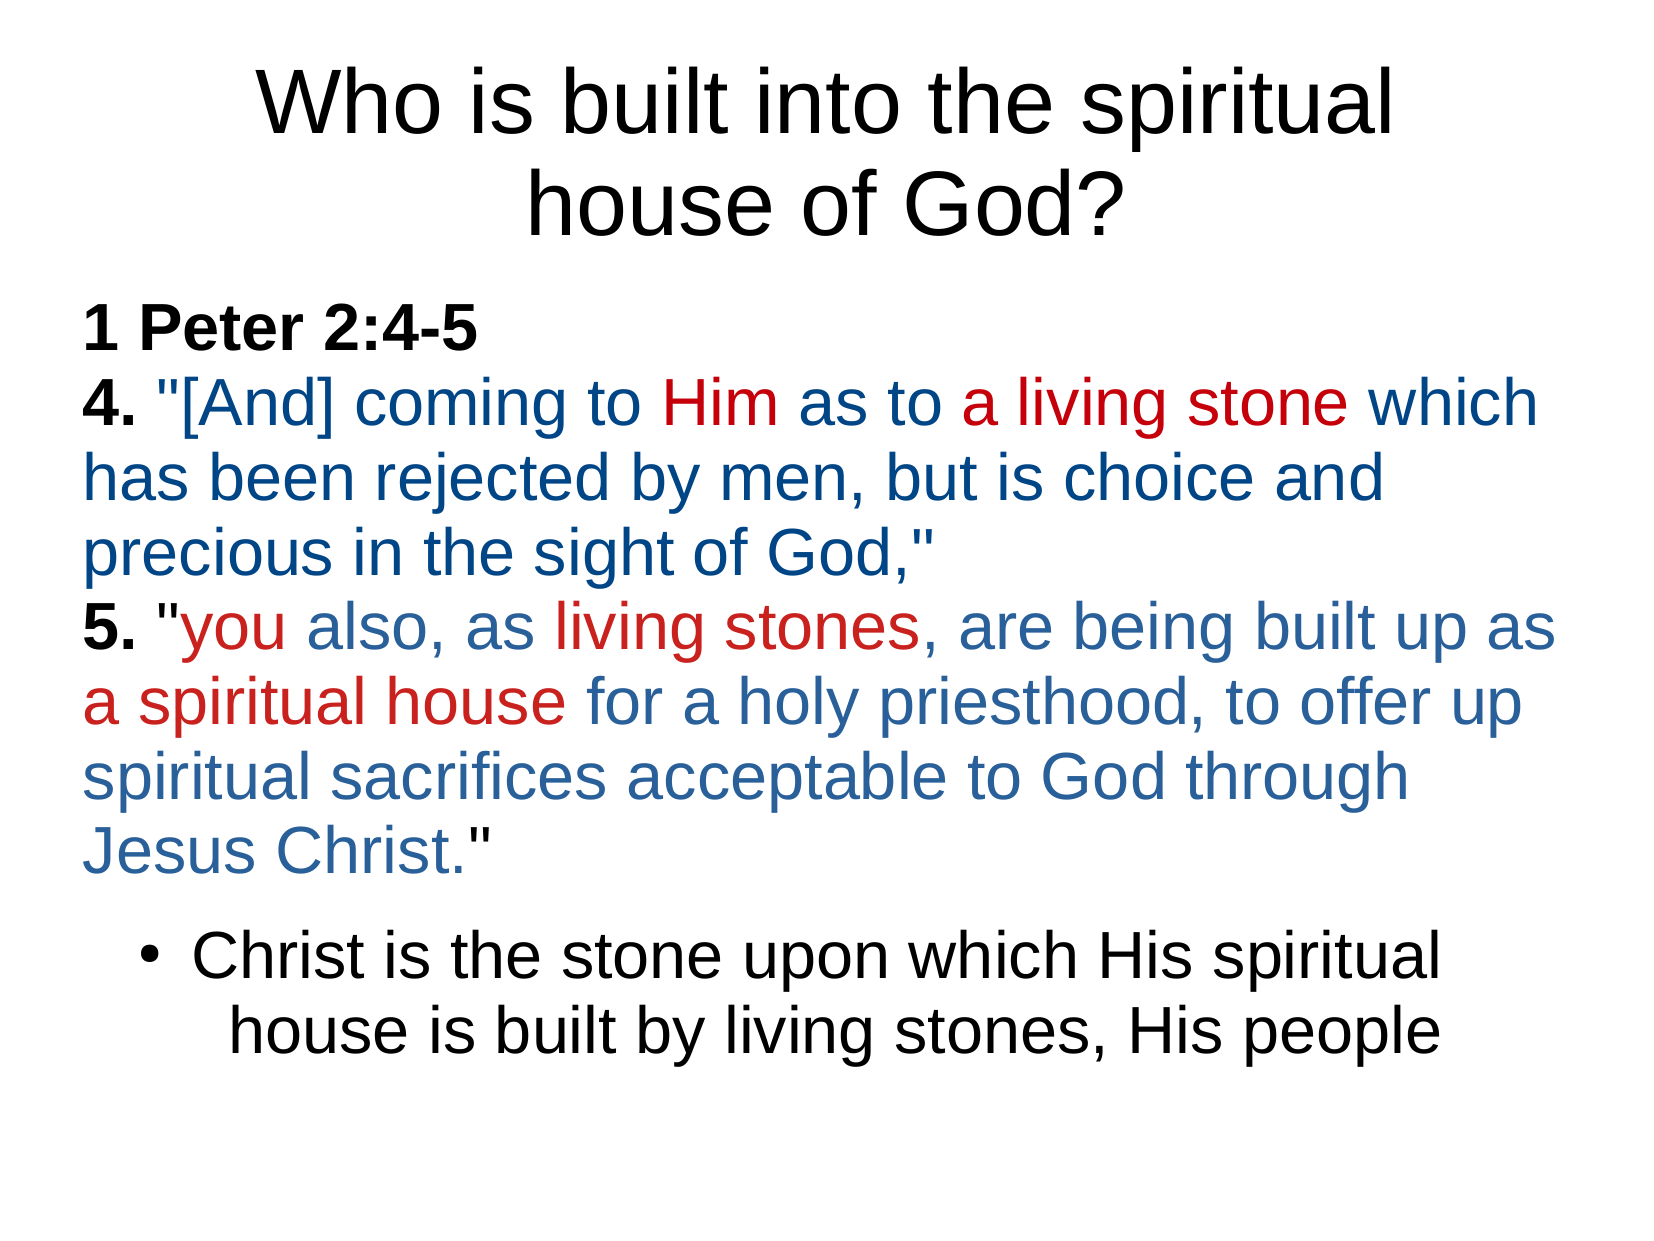

# Who is built into the spiritual house of God?
1 Peter 2:4-5
4. "[And] coming to Him as to a living stone which has been rejected by men, but is choice and precious in the sight of God,"
5. "you also, as living stones, are being built up as a spiritual house for a holy priesthood, to offer up spiritual sacrifices acceptable to God through Jesus Christ."
Christ is the stone upon which His spiritual house is built by living stones, His people